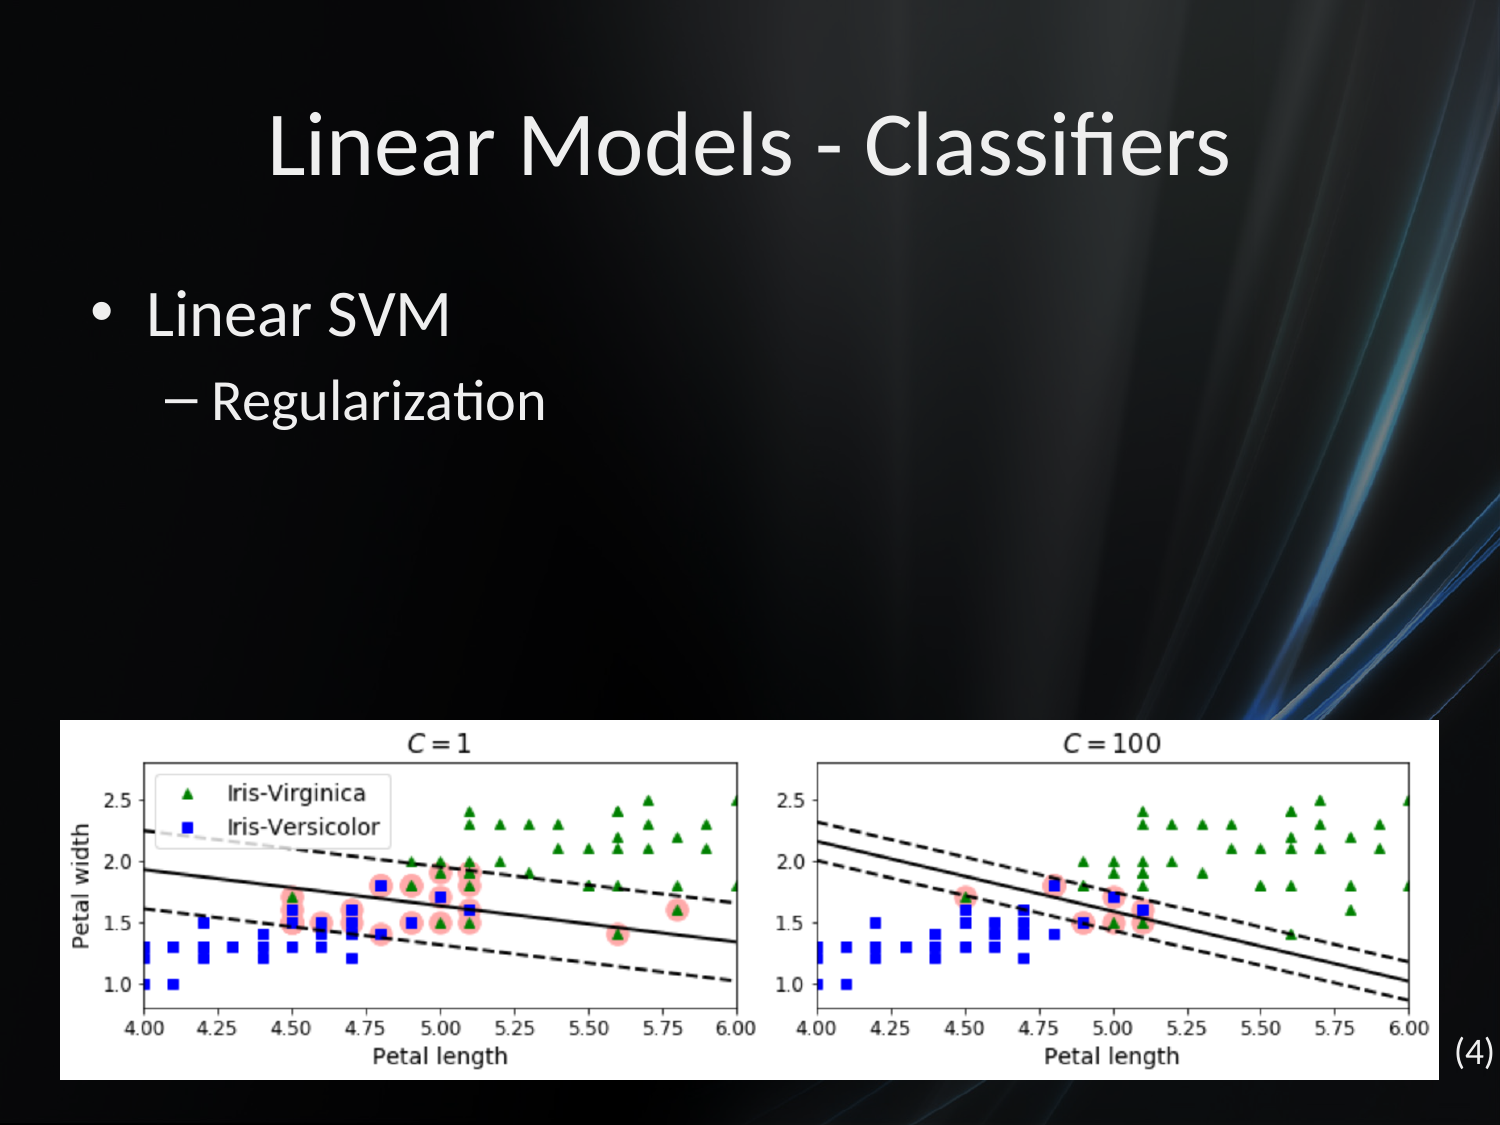

# Linear Models - Classifiers
Linear SVM
Regularization
(4)